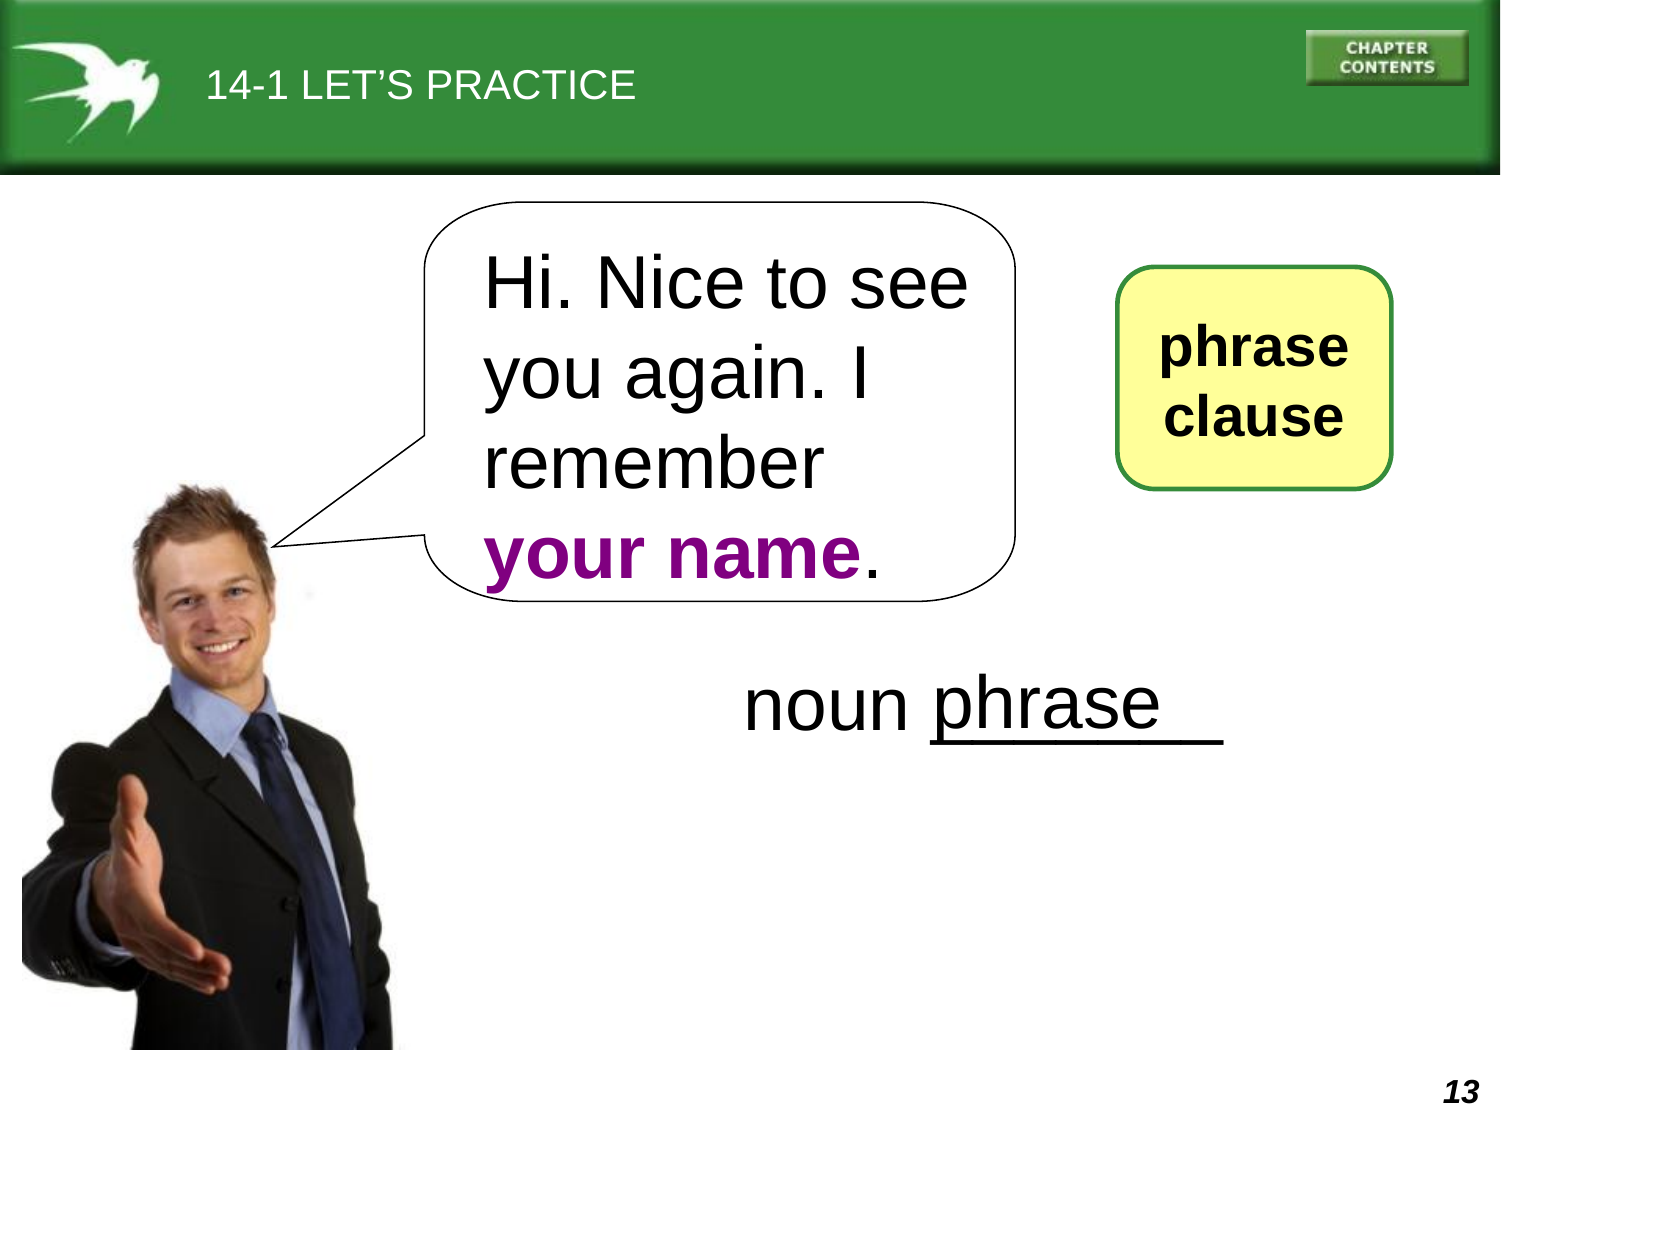

14-1 LET’S PRACTICE
Hi. Nice to see
you again. I
remember
your name.
phrase
clause
phrase
noun _______